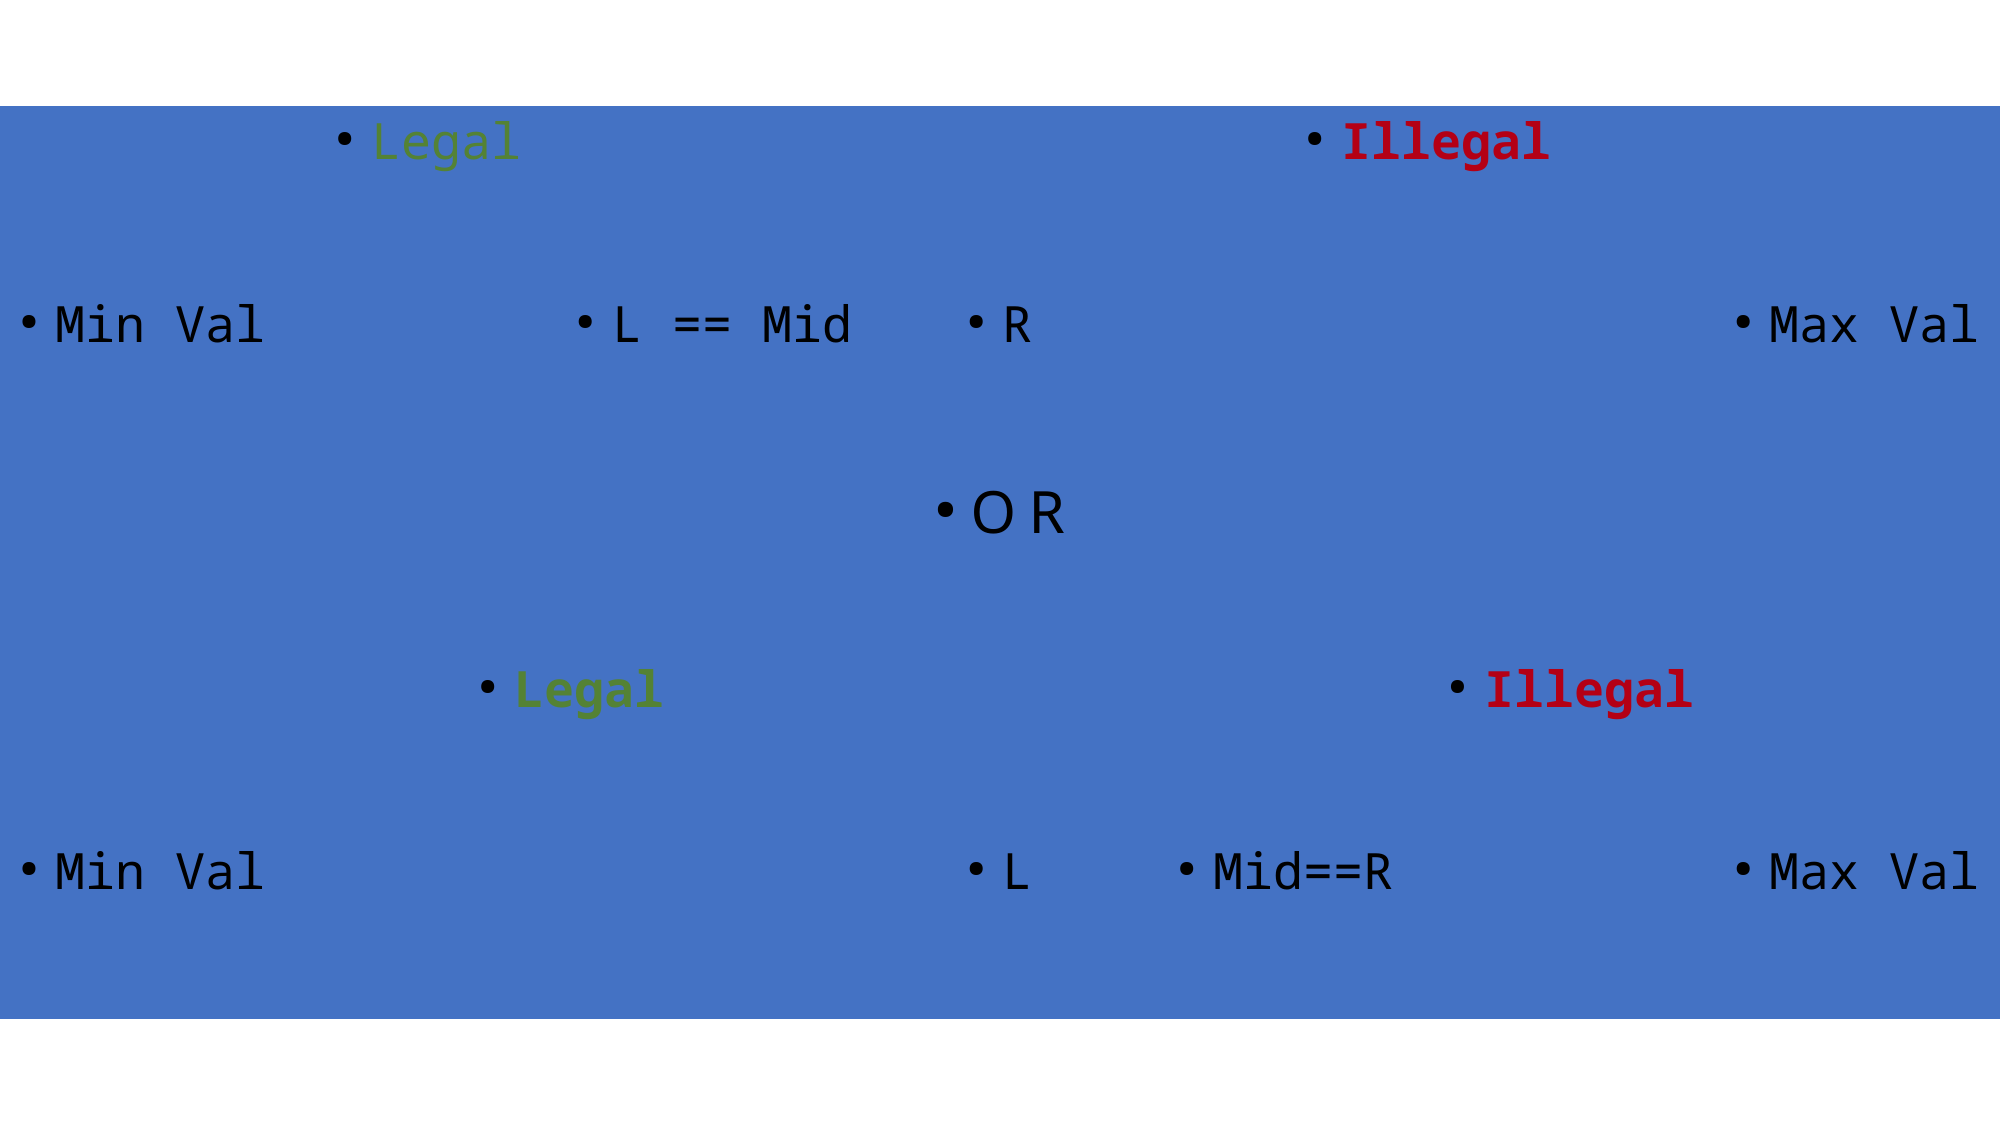

| Legal | | | Illegal | | | |
| --- | --- | --- | --- | --- | --- | --- |
| Min Val | | L == Mid | R | | | Max Val |
| OR | | | | | | |
| Legal | | | | Illegal | | |
| Min Val | | | L | Mid==R | | Max Val |